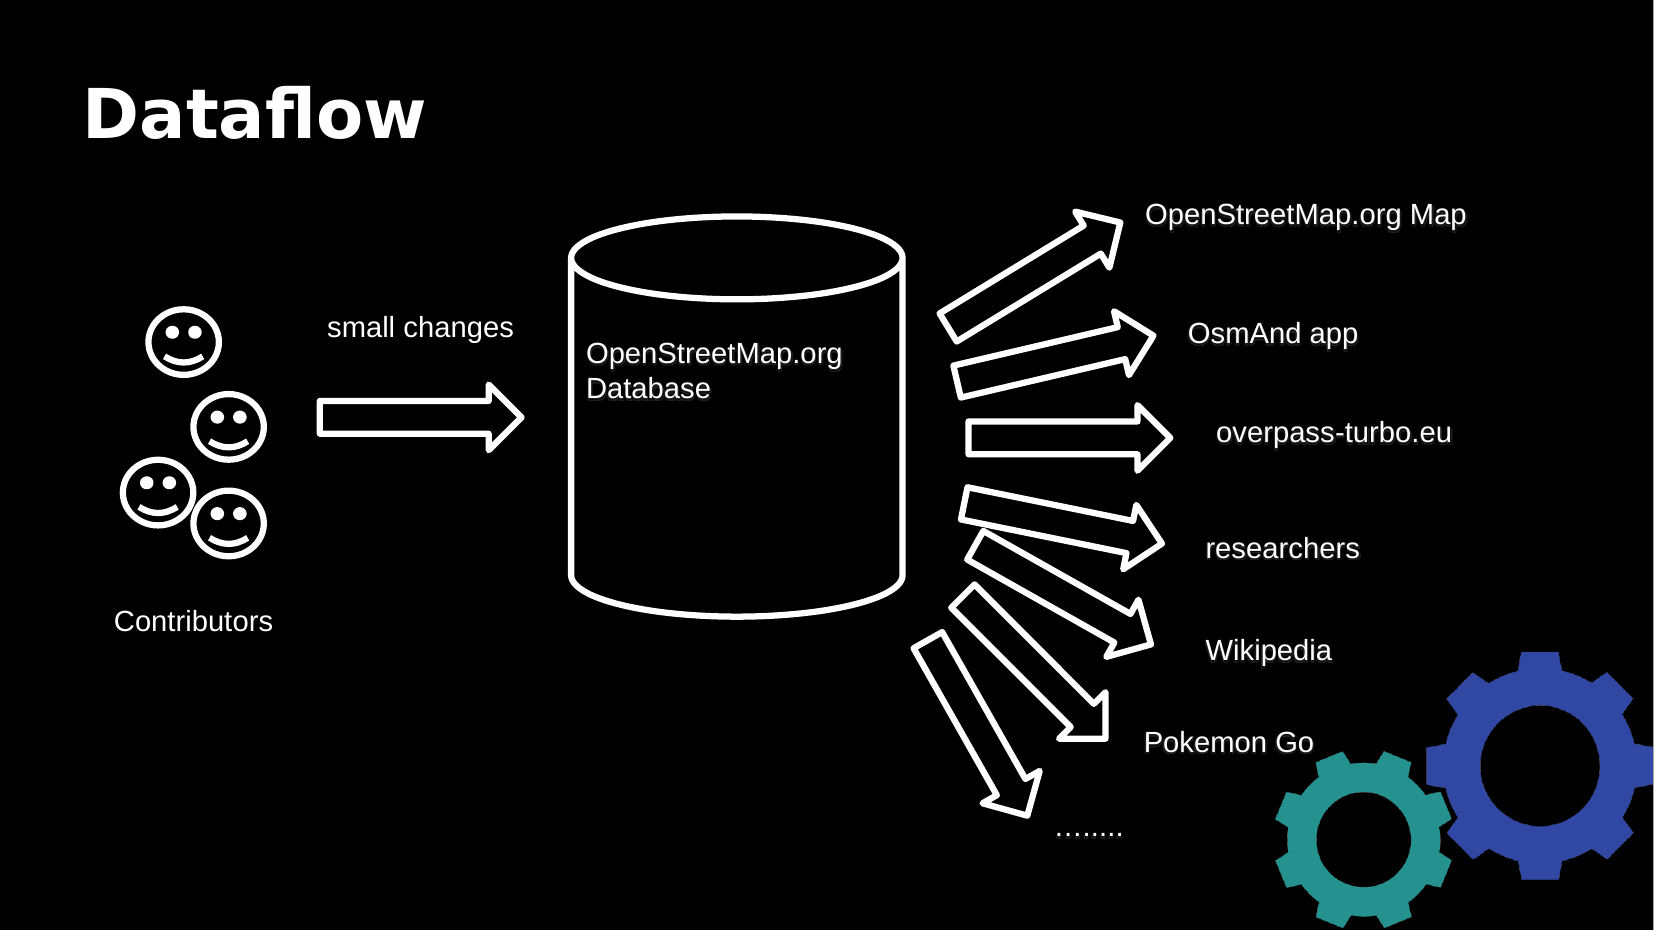

# Dataflow
OpenStreetMap.org Map
t
small changes
OsmAnd app
OpenStreetMap.org Database
t
t
overpass-turbo.eu
t
t
researchers
t
Contributors
Wikipedia
t
t
Pokemon Go
….....
….